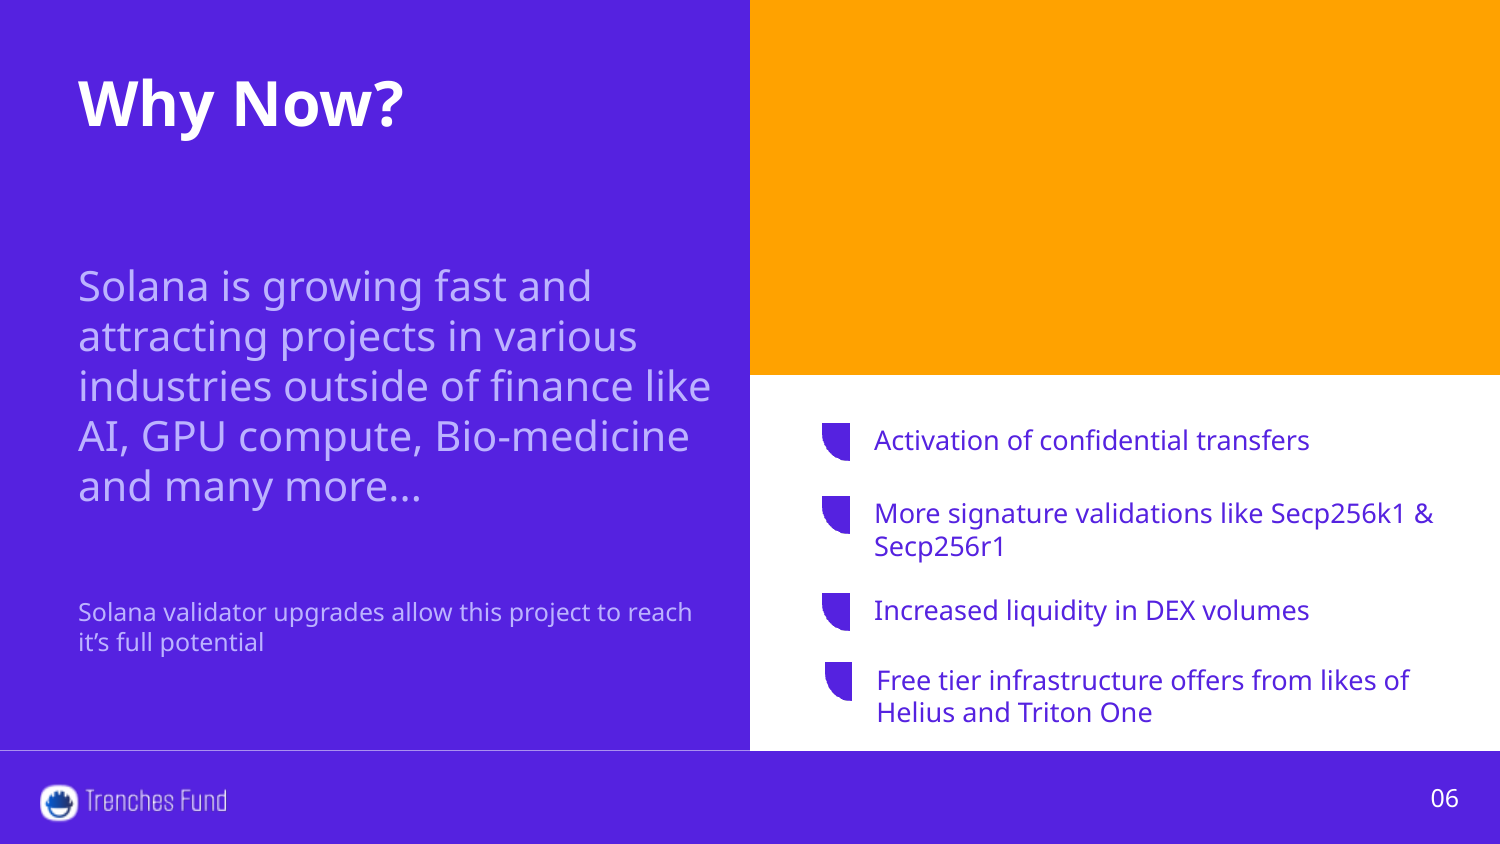

Why Now?
Solana is growing fast and attracting projects in various industries outside of finance like AI, GPU compute, Bio-medicine and many more...
Activation of confidential transfers
More signature validations like Secp256k1 & Secp256r1
Increased liquidity in DEX volumes
Solana validator upgrades allow this project to reach it’s full potential
Free tier infrastructure offers from likes of Helius and Triton One
06